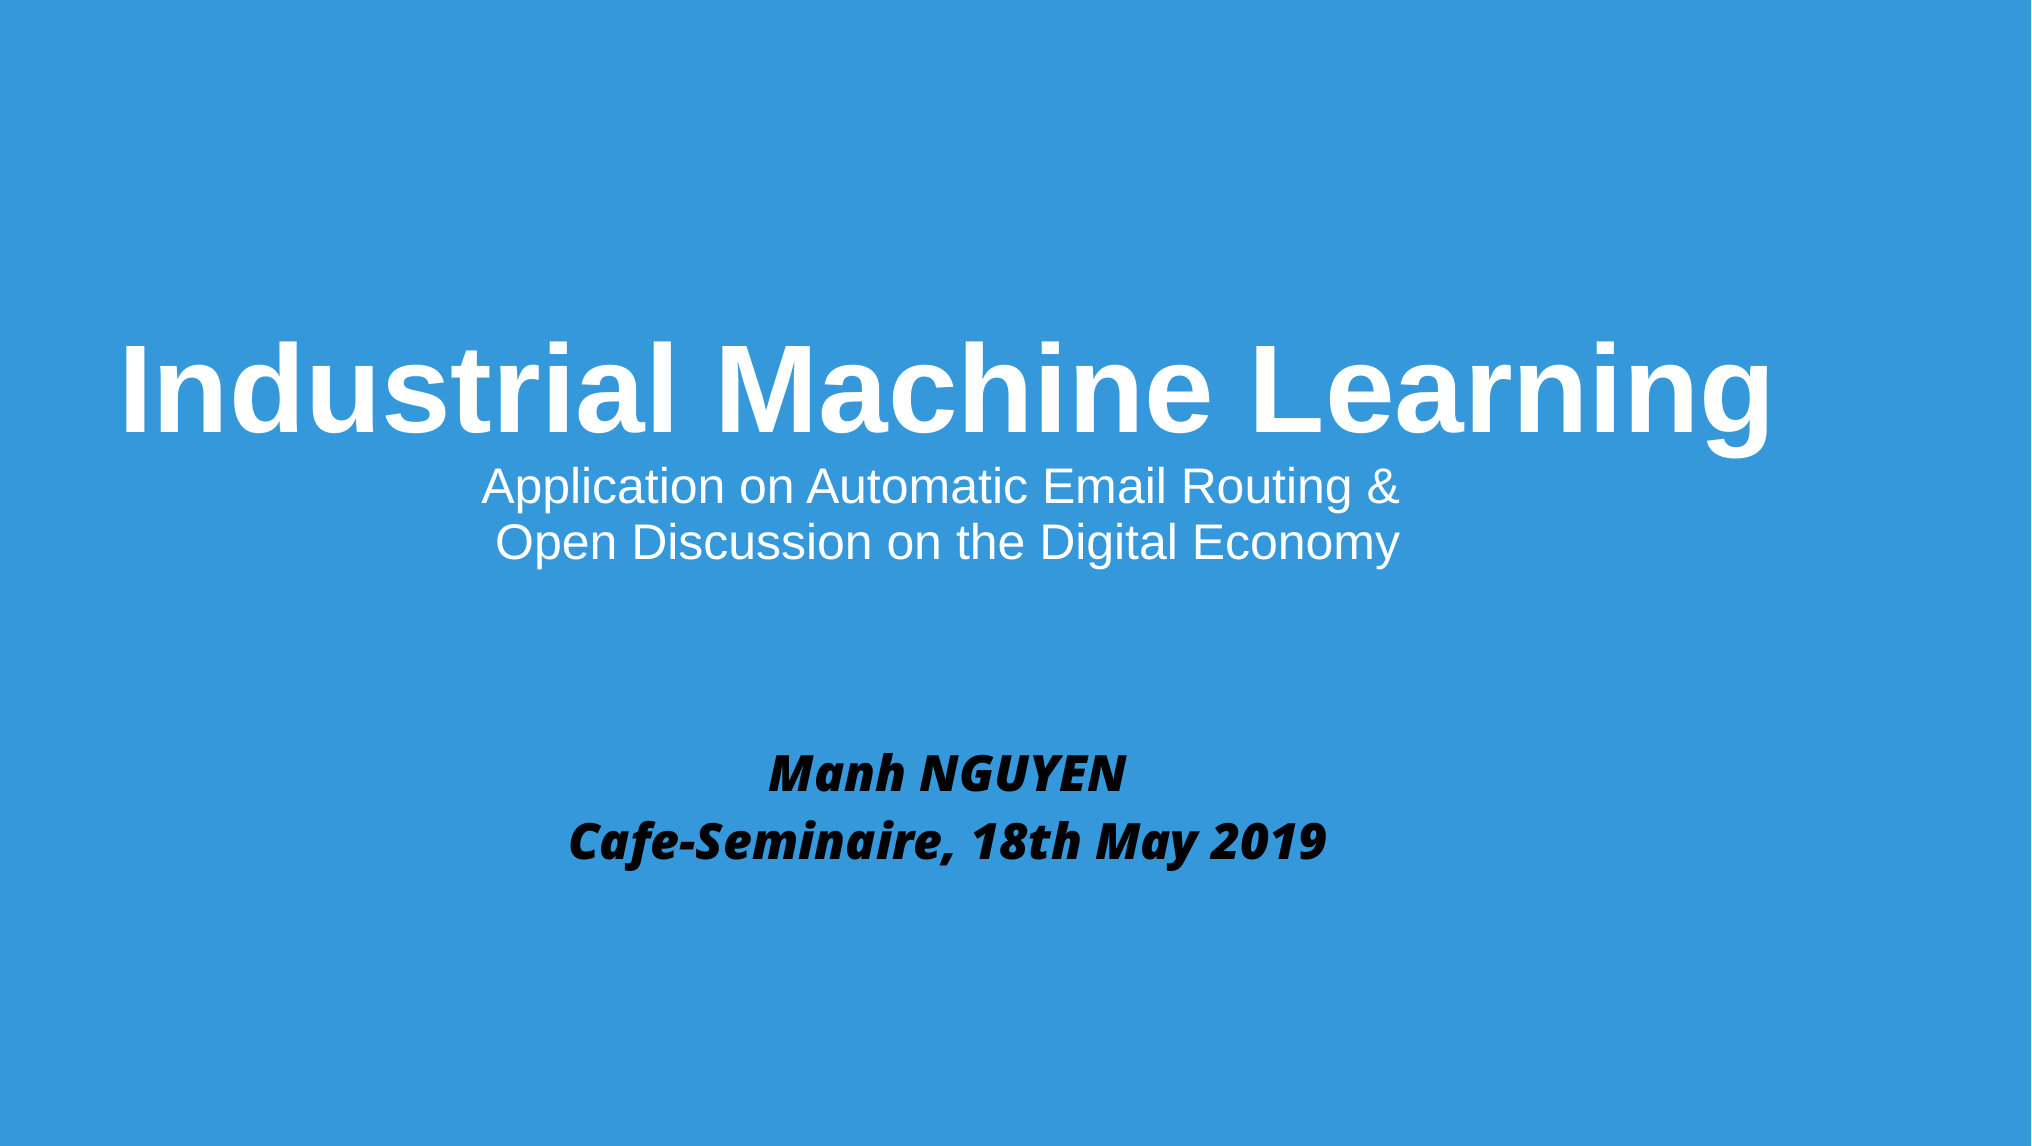

# Industrial Machine Learning Application on Automatic Email Routing & Open Discussion on the Digital Economy Manh NGUYEN Cafe-Seminaire, 18th May 2019